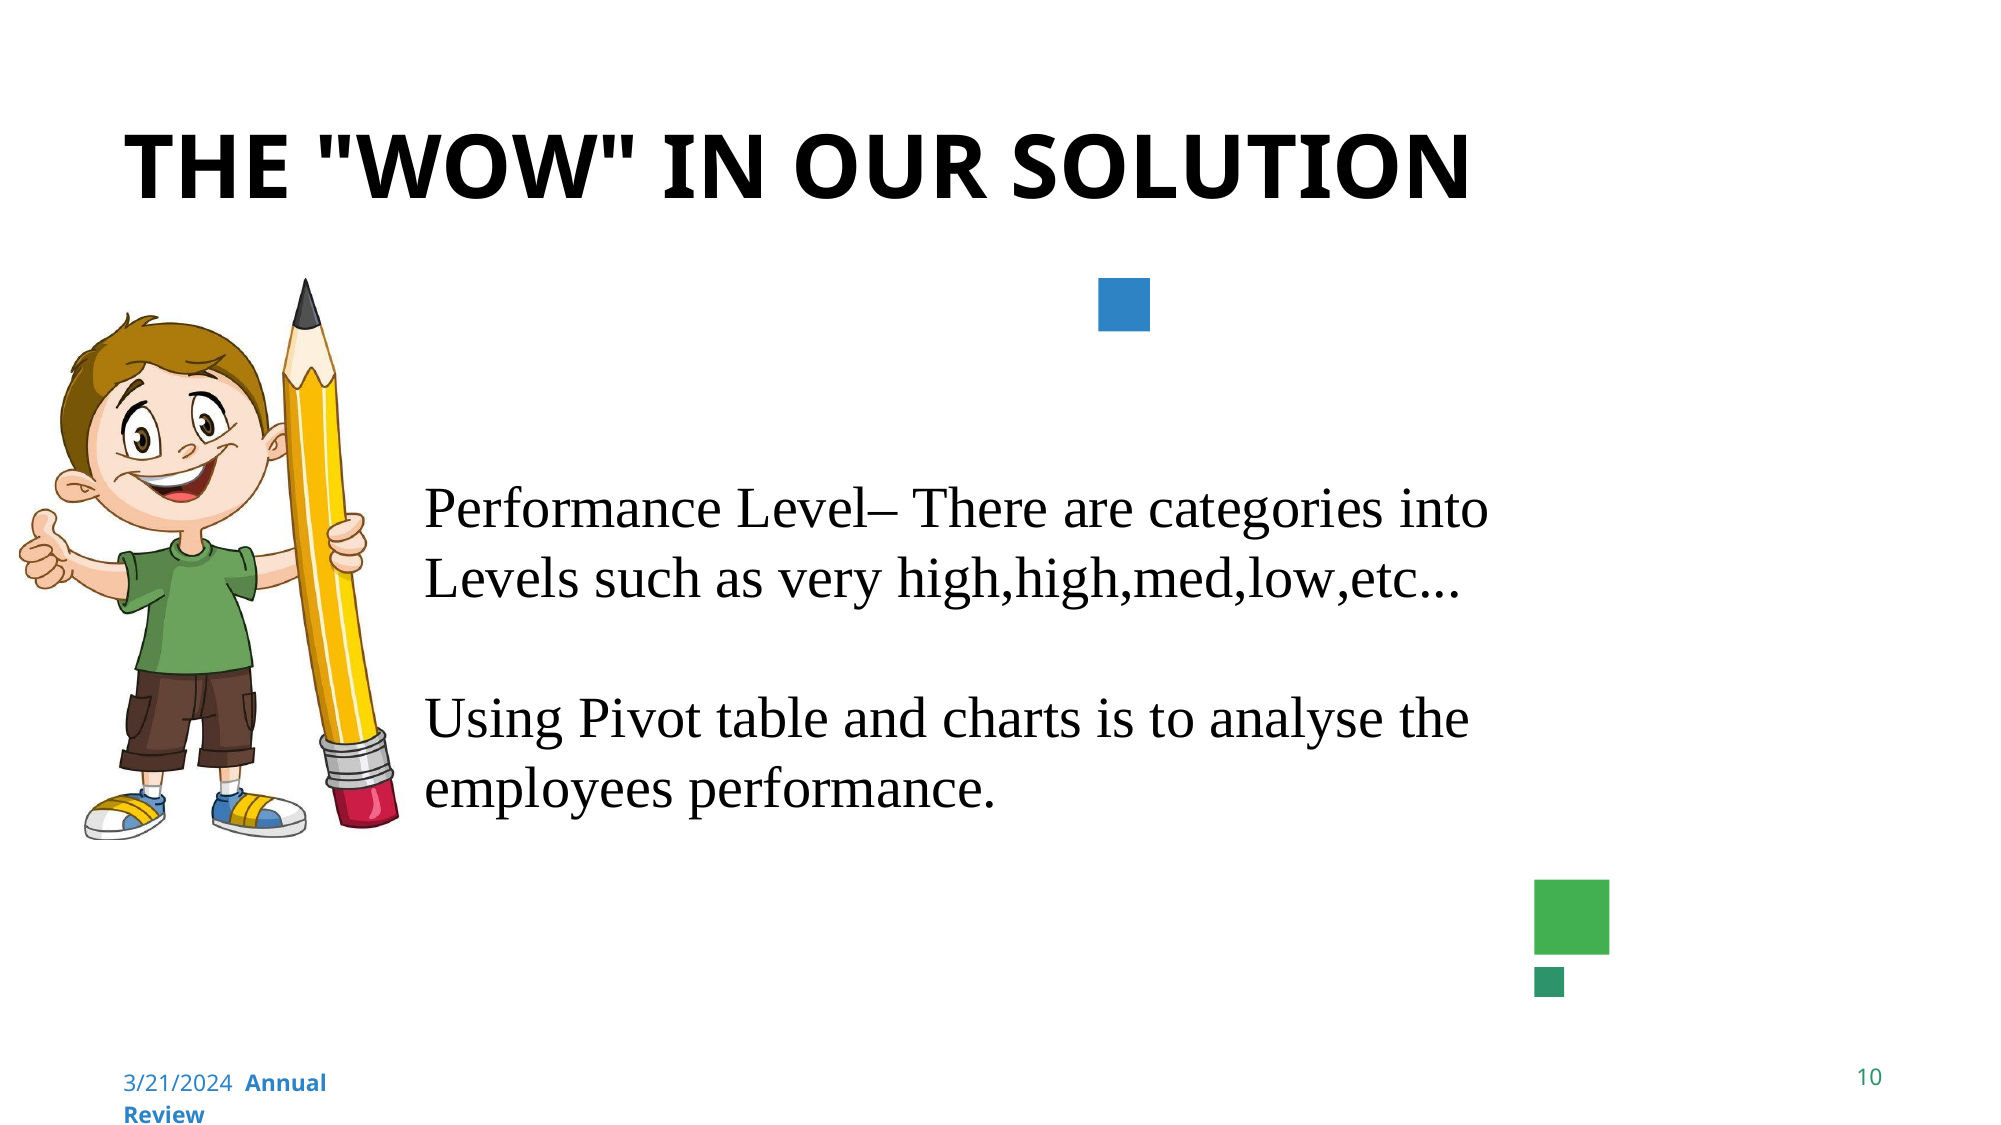

# THE "WOW" IN OUR SOLUTION
Performance Level– There are categories into Levels such as very high,high,med,low,etc...
Using Pivot table and charts is to analyse the employees performance.
3/21/2024 Annual Review